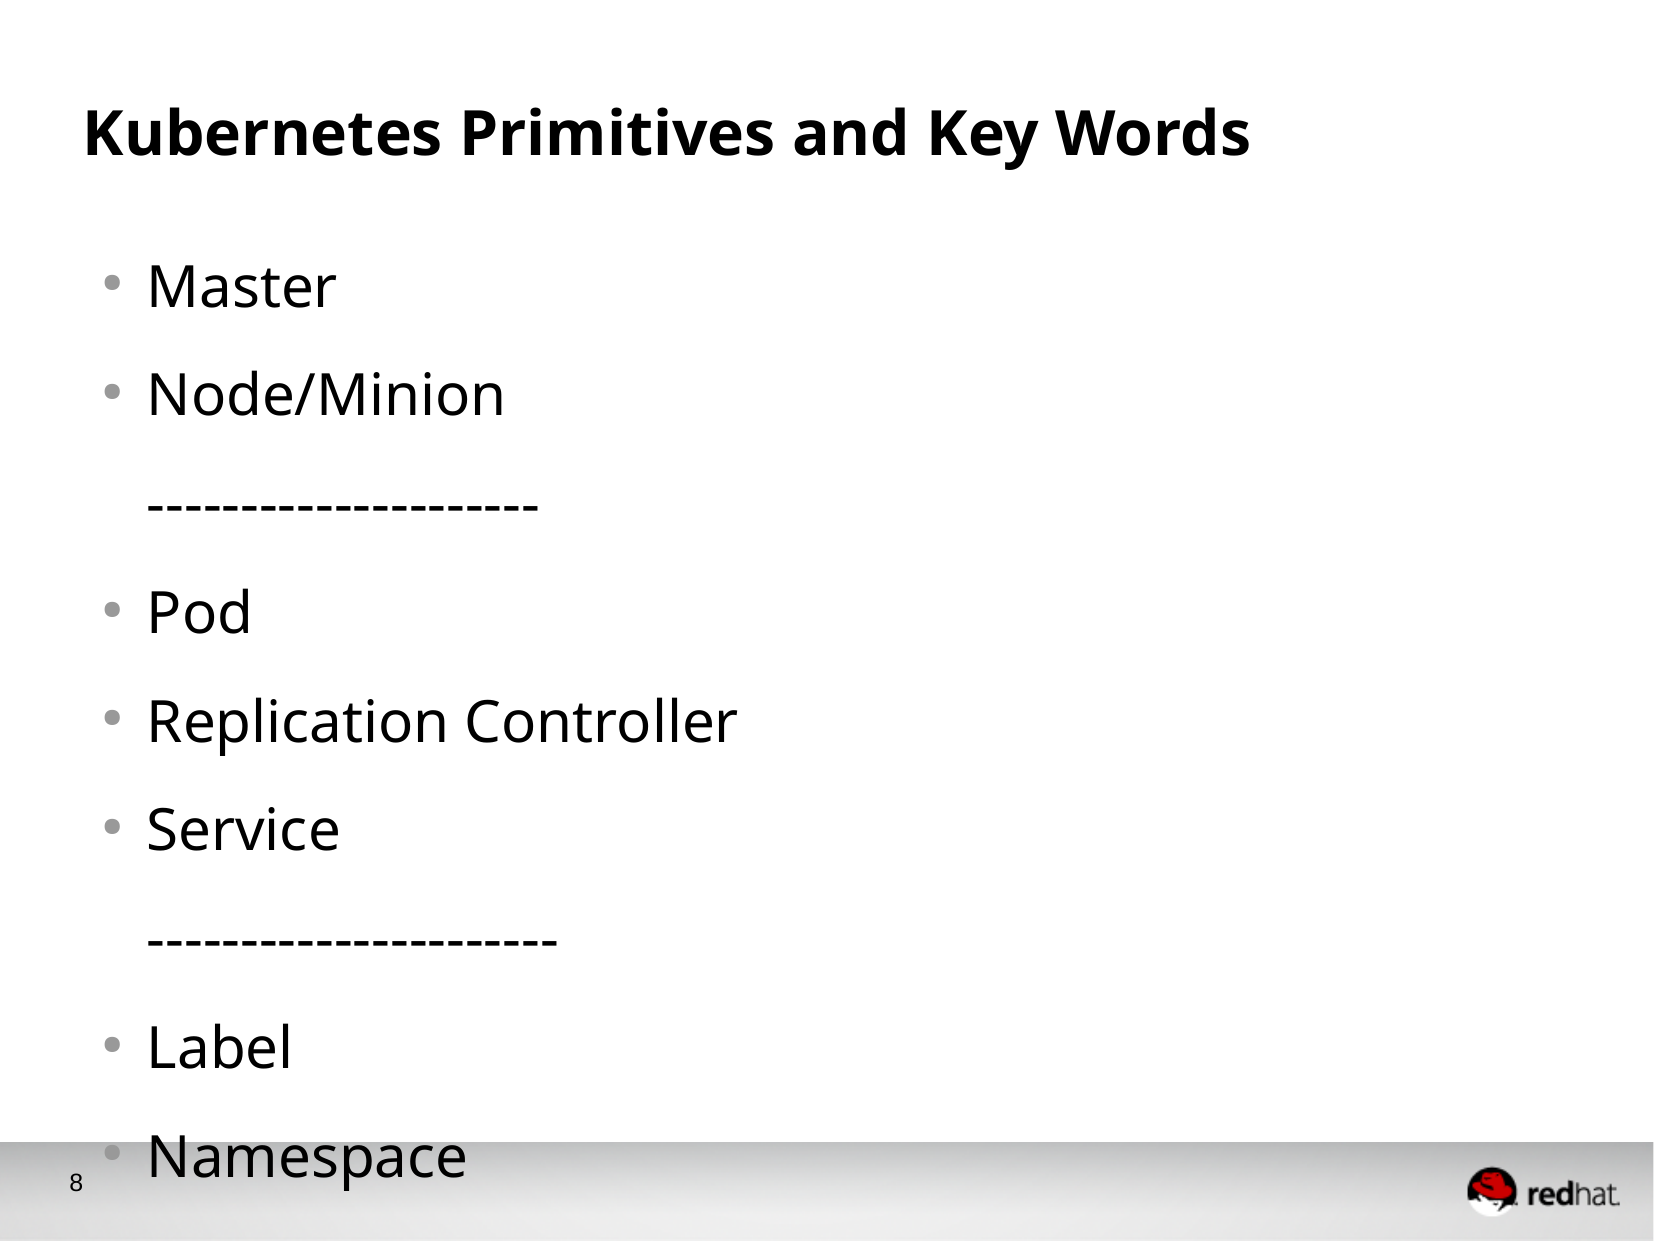

# Kubernetes Primitives and Key Words
Master
Node/Minion
---------------------
Pod
Replication Controller
Service
----------------------
Label
Namespace